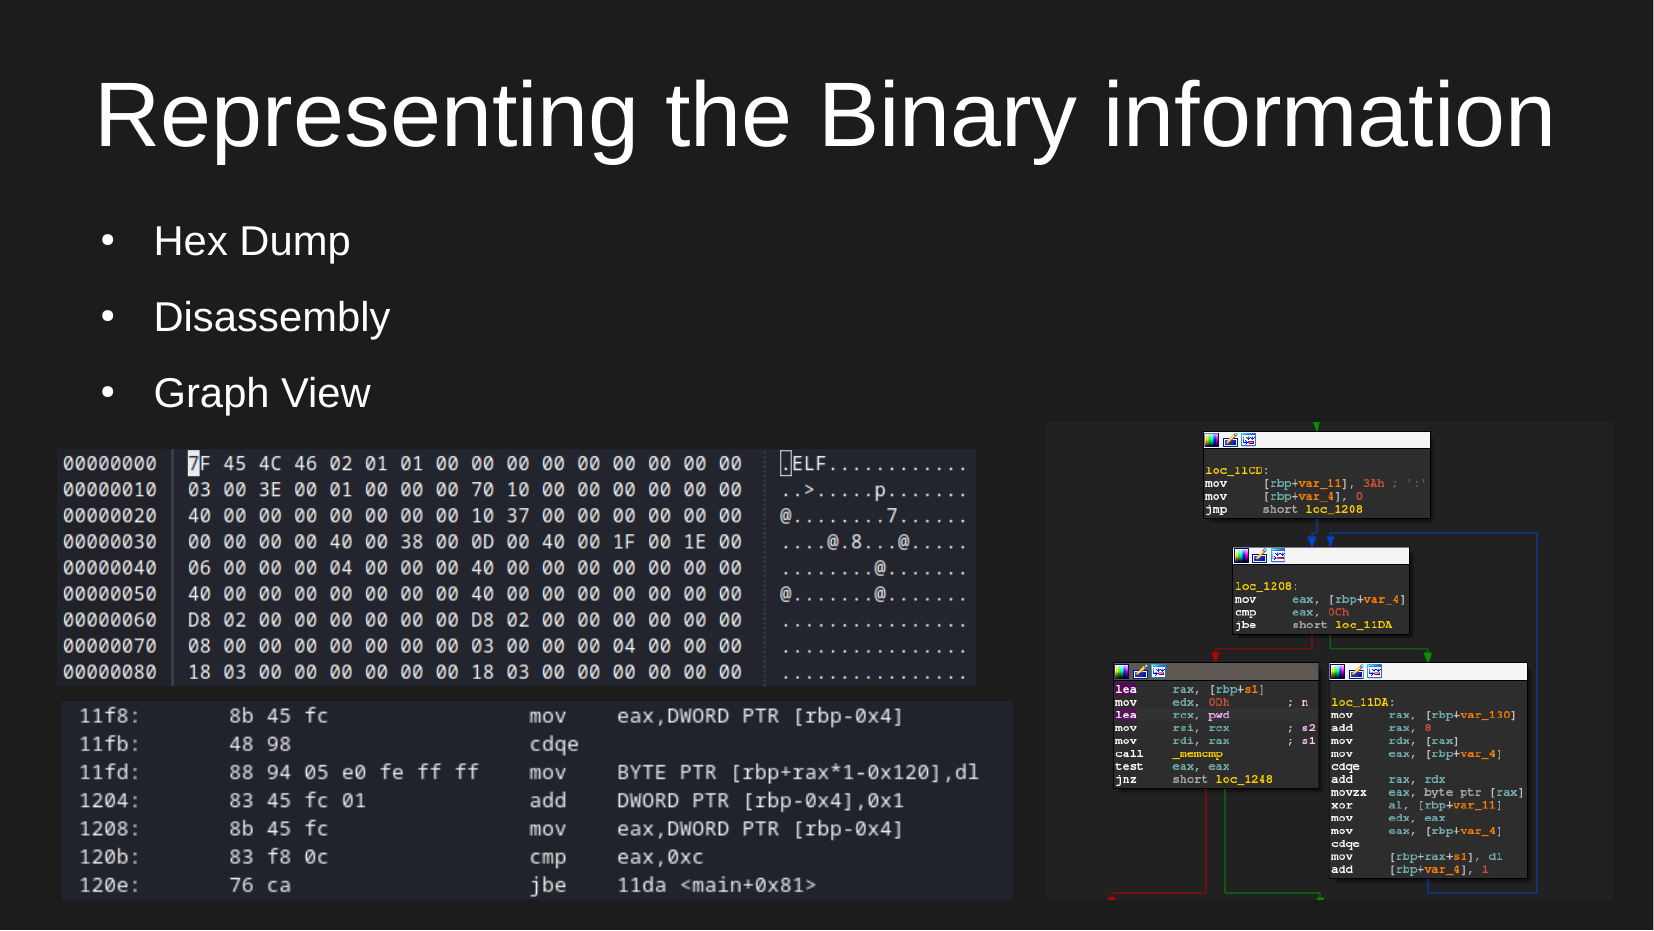

# Representing the Binary information
Hex Dump
Disassembly
Graph View